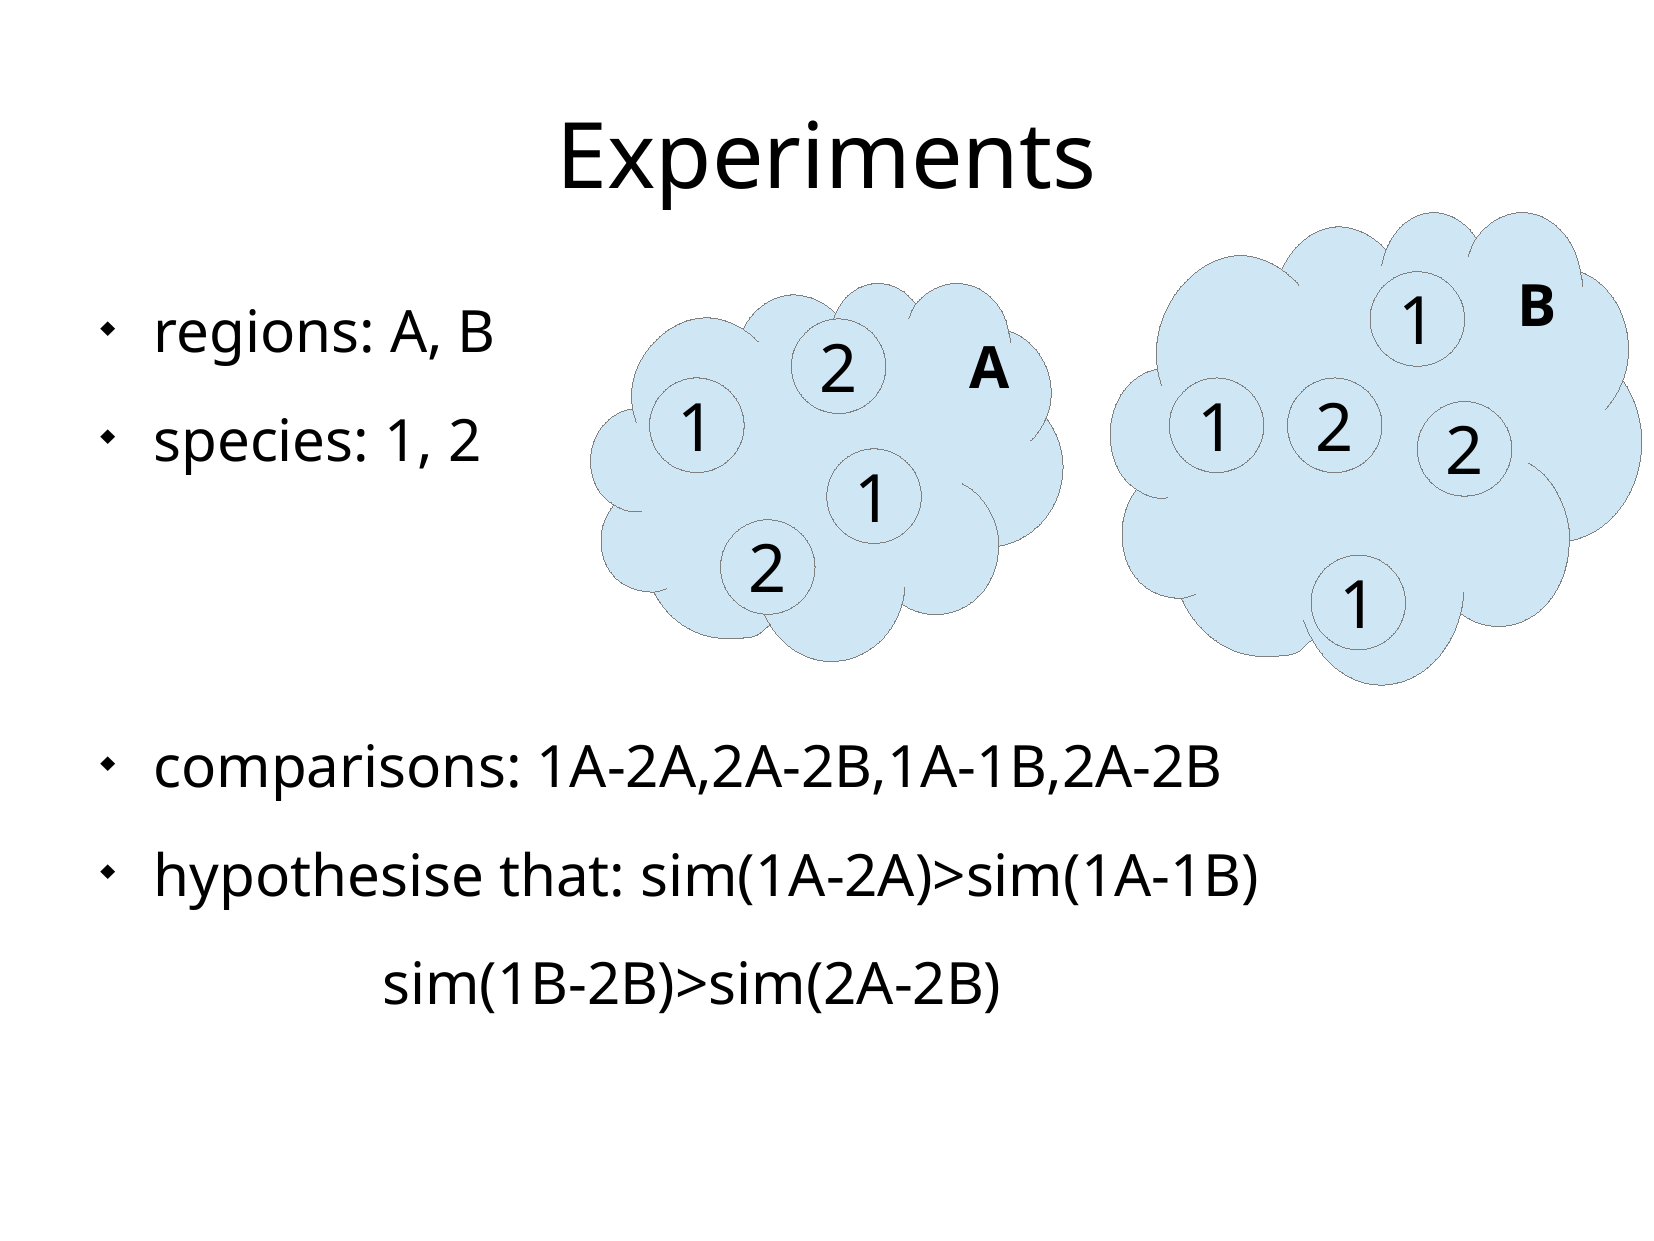

# Experiments
B
1
regions: A, B
species: 1, 2
comparisons: 1A-2A,2A-2B,1A-1B,2A-2B
hypothesise that: sim(1A-2A)>sim(1A-1B)
 sim(1B-2B)>sim(2A-2B)
2
A
1
1
1
2
2
2
1
2
1